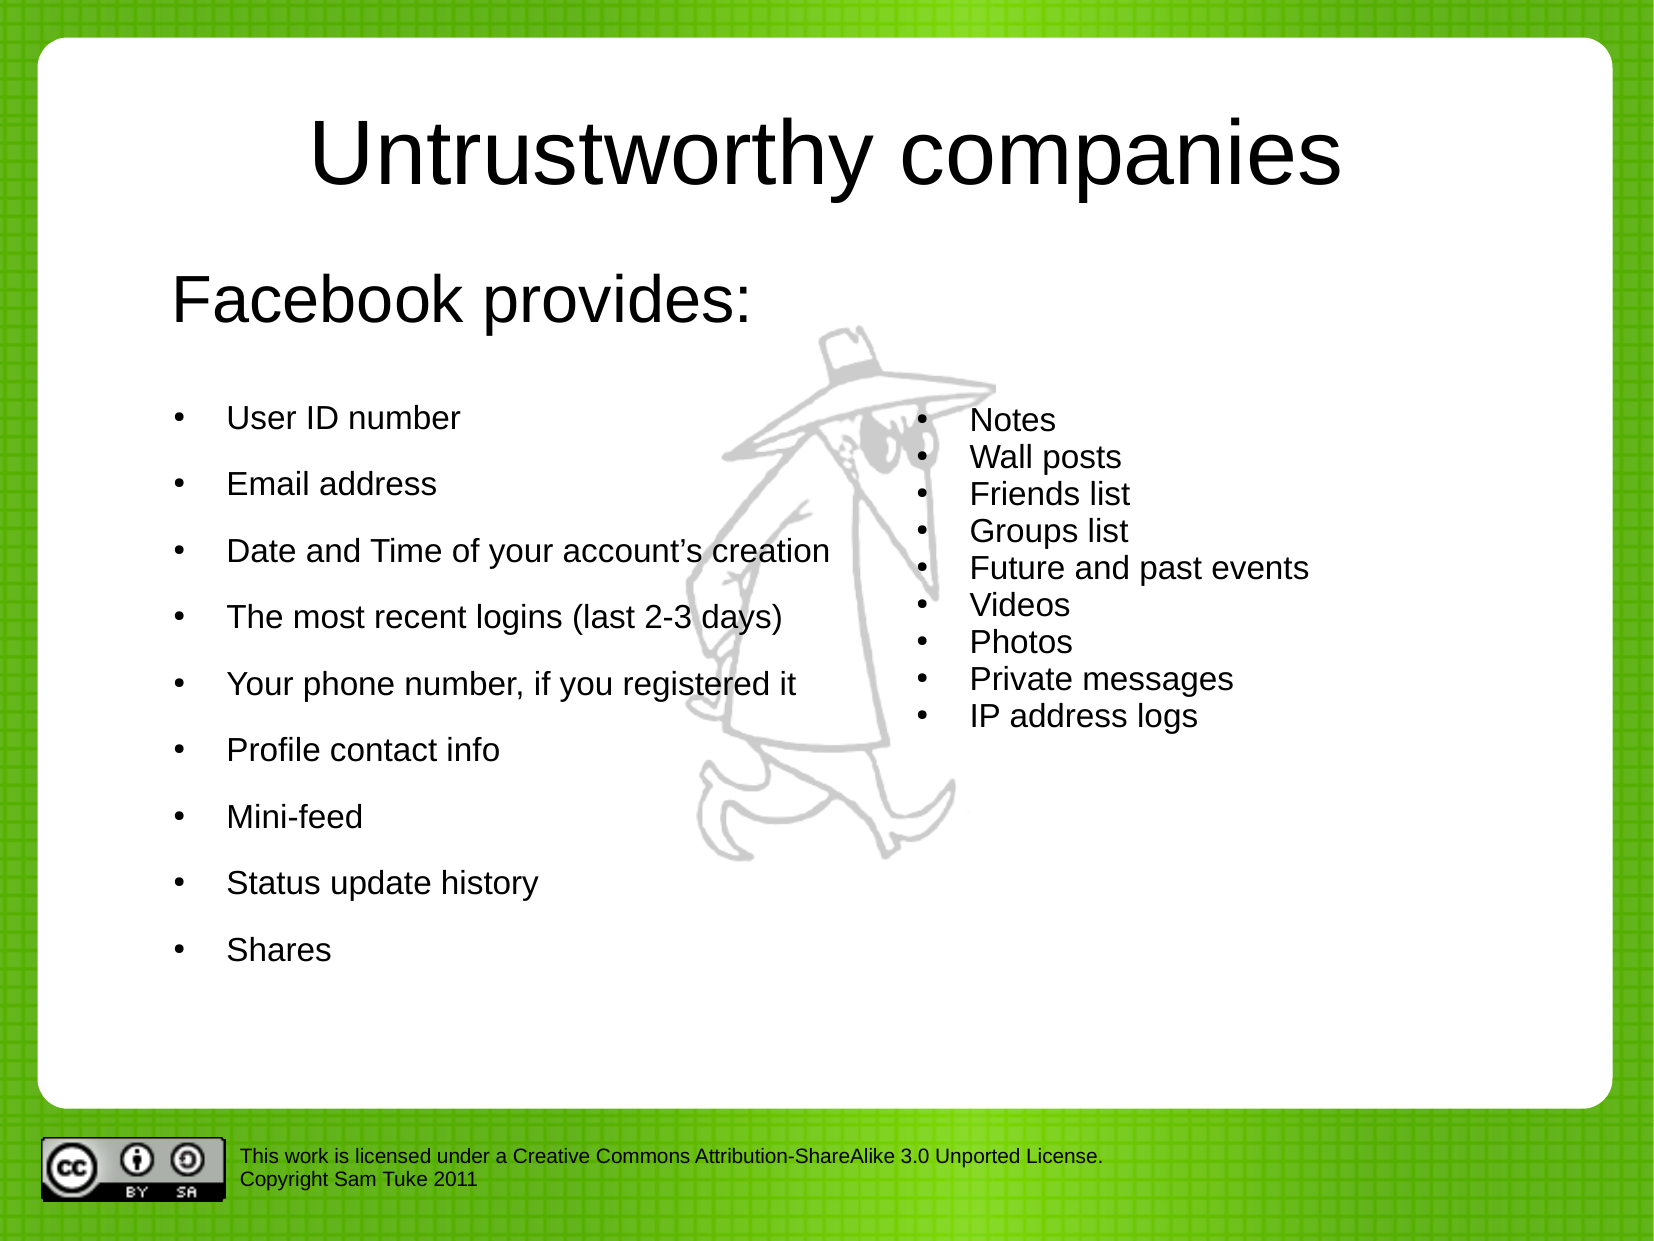

# Untrustworthy companies
Facebook provides:
Notes
Wall posts
Friends list
Groups list
Future and past events
Videos
Photos
Private messages
IP address logs
User ID number
Email address
Date and Time of your account’s creation
The most recent logins (last 2-3 days)
Your phone number, if you registered it
Profile contact info
Mini-feed
Status update history
Shares